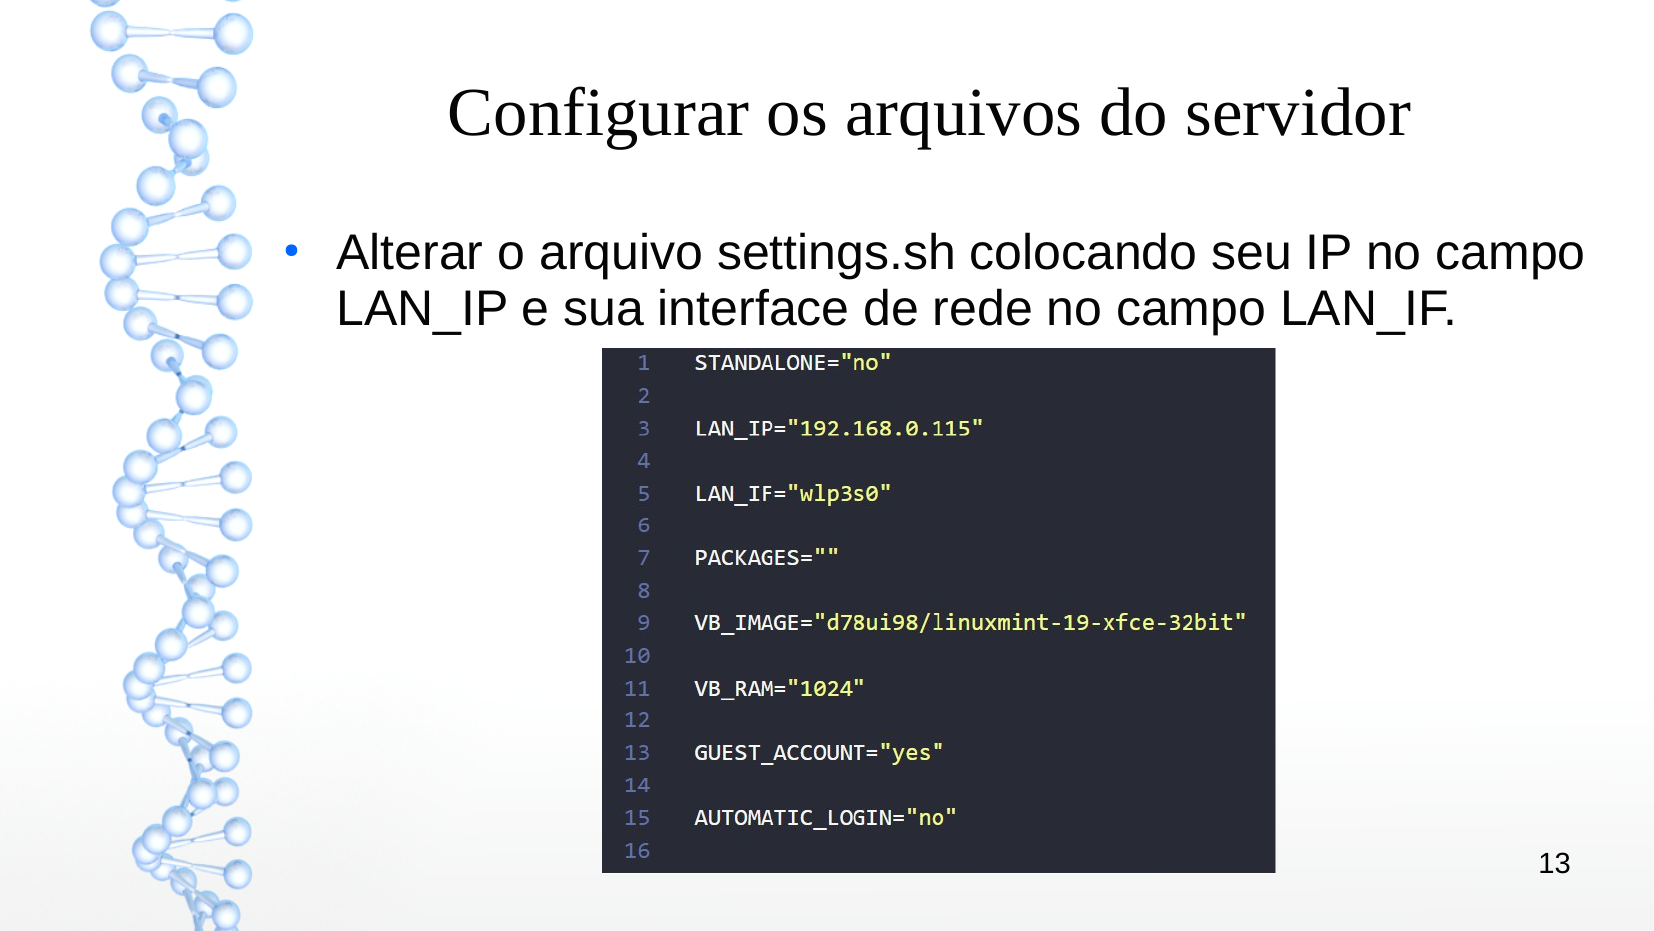

# Configurar os arquivos do servidor
Alterar o arquivo settings.sh colocando seu IP no campo LAN_IP e sua interface de rede no campo LAN_IF.
13